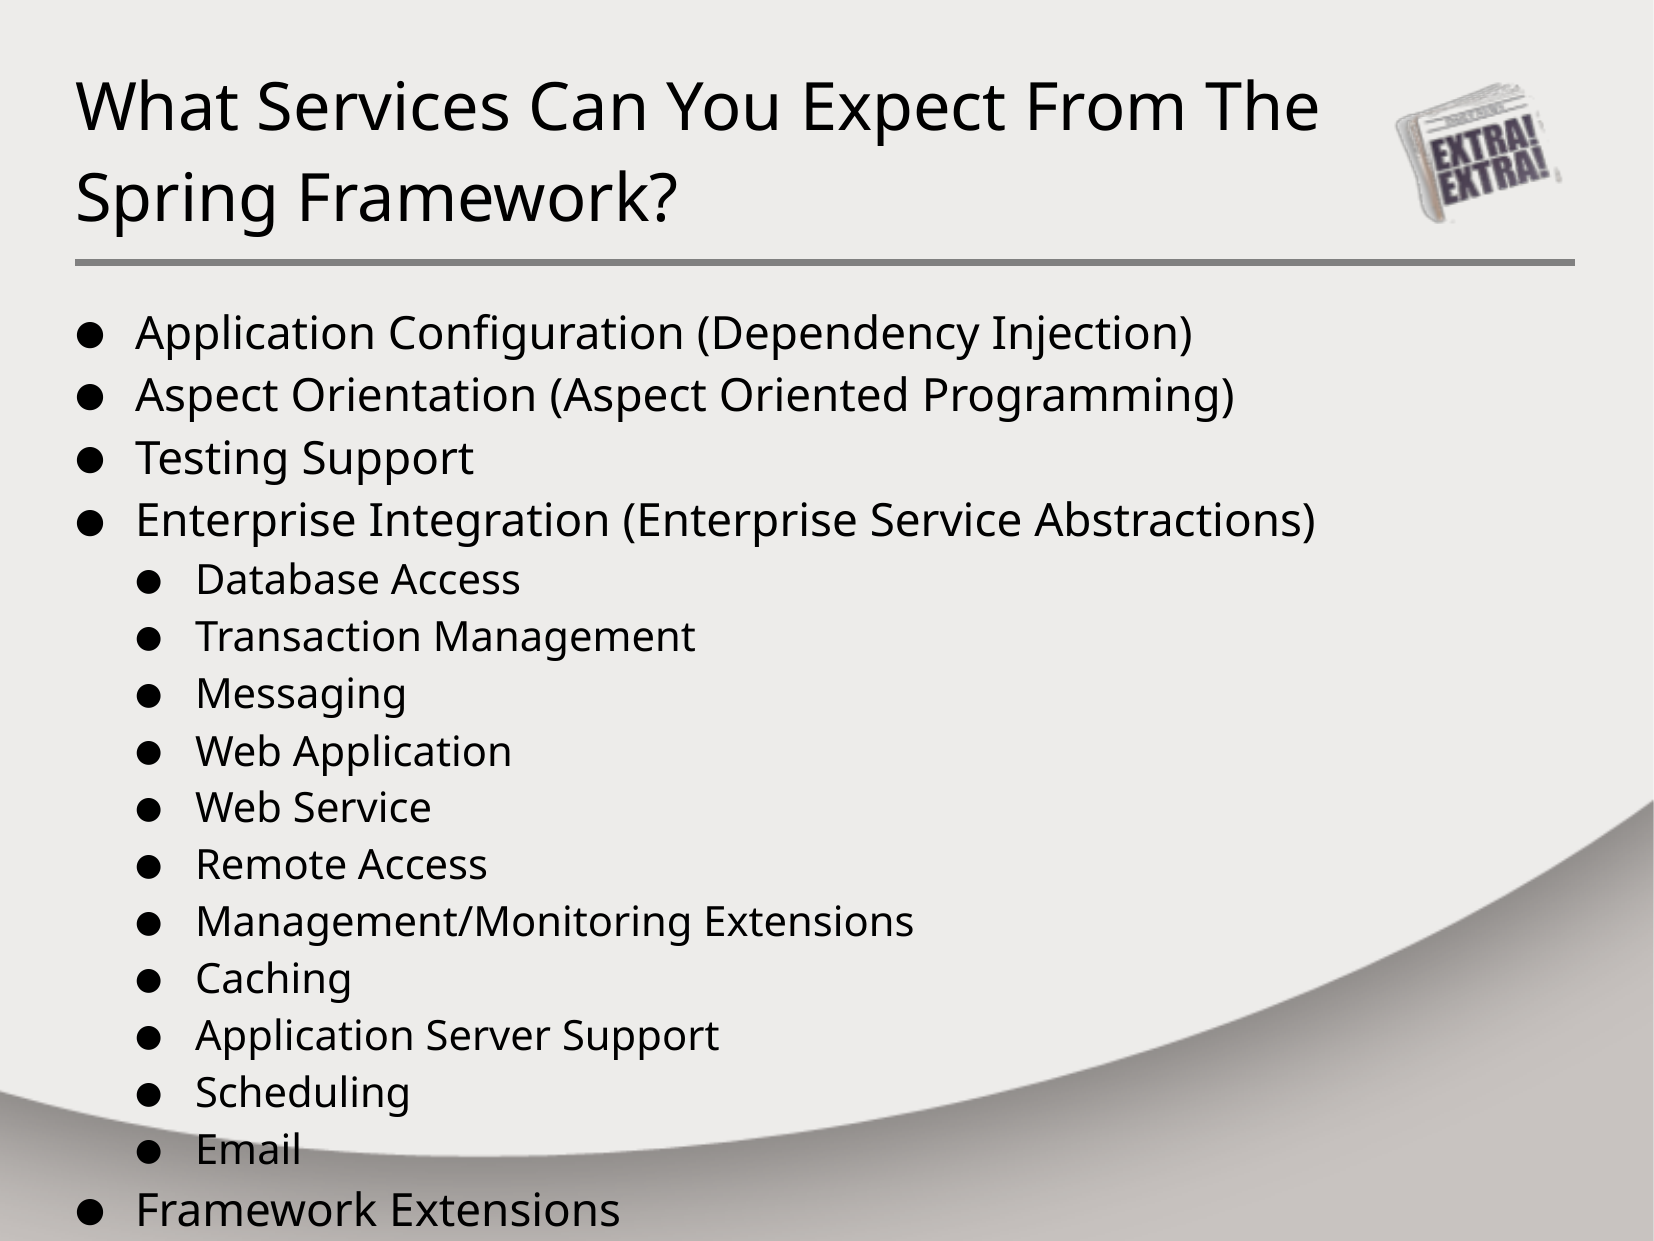

# What Services Can You Expect From The Spring Framework?
Application Configuration (Dependency Injection)
Aspect Orientation (Aspect Oriented Programming)
Testing Support
Enterprise Integration (Enterprise Service Abstractions)
Database Access
Transaction Management
Messaging
Web Application
Web Service
Remote Access
Management/Monitoring Extensions
Caching
Application Server Support
Scheduling
Email
Framework Extensions